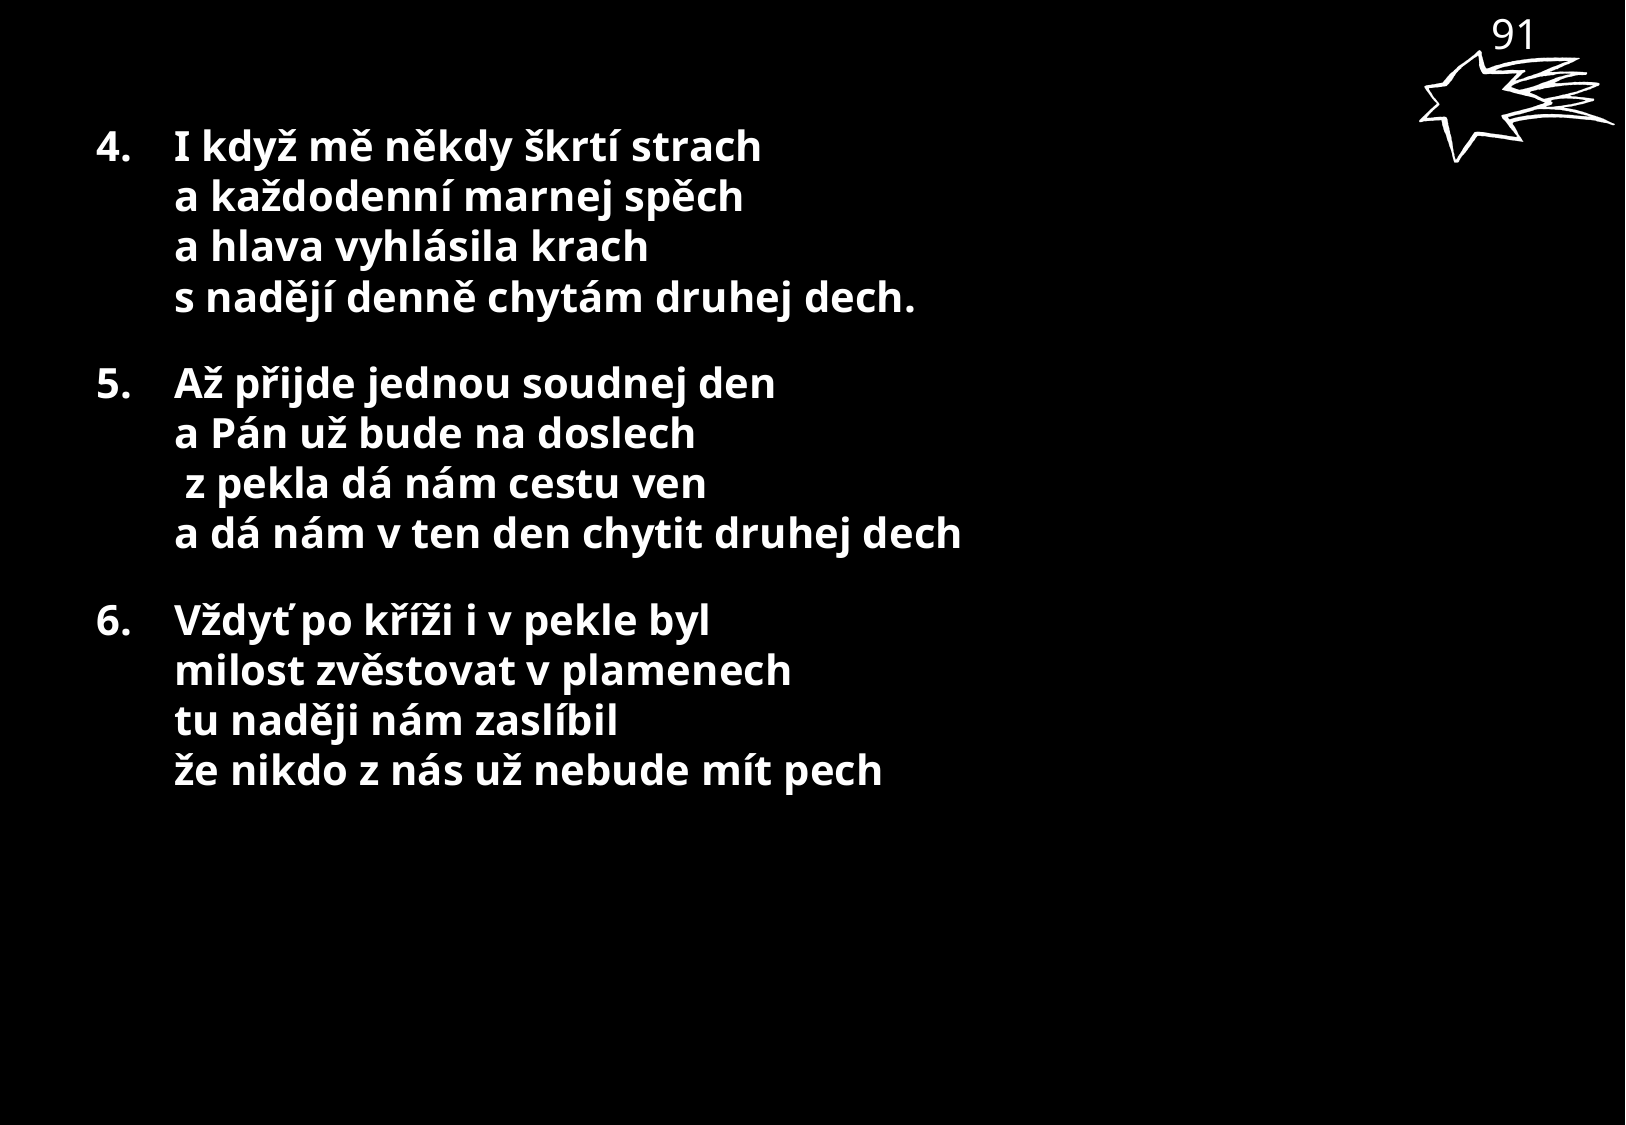

91
# 4. 	I když mě někdy škrtí strach a každodenní marnej spěch a hlava vyhlásila krach s nadějí denně chytám druhej dech.
5. 	Až přijde jednou soudnej den
a Pán už bude na doslech
 z pekla dá nám cestu ven
a dá nám v ten den chytit druhej dech
6. 	Vždyť po kříži i v pekle byl
milost zvěstovat v plamenech
tu naději nám zaslíbil
že nikdo z nás už nebude mít pech